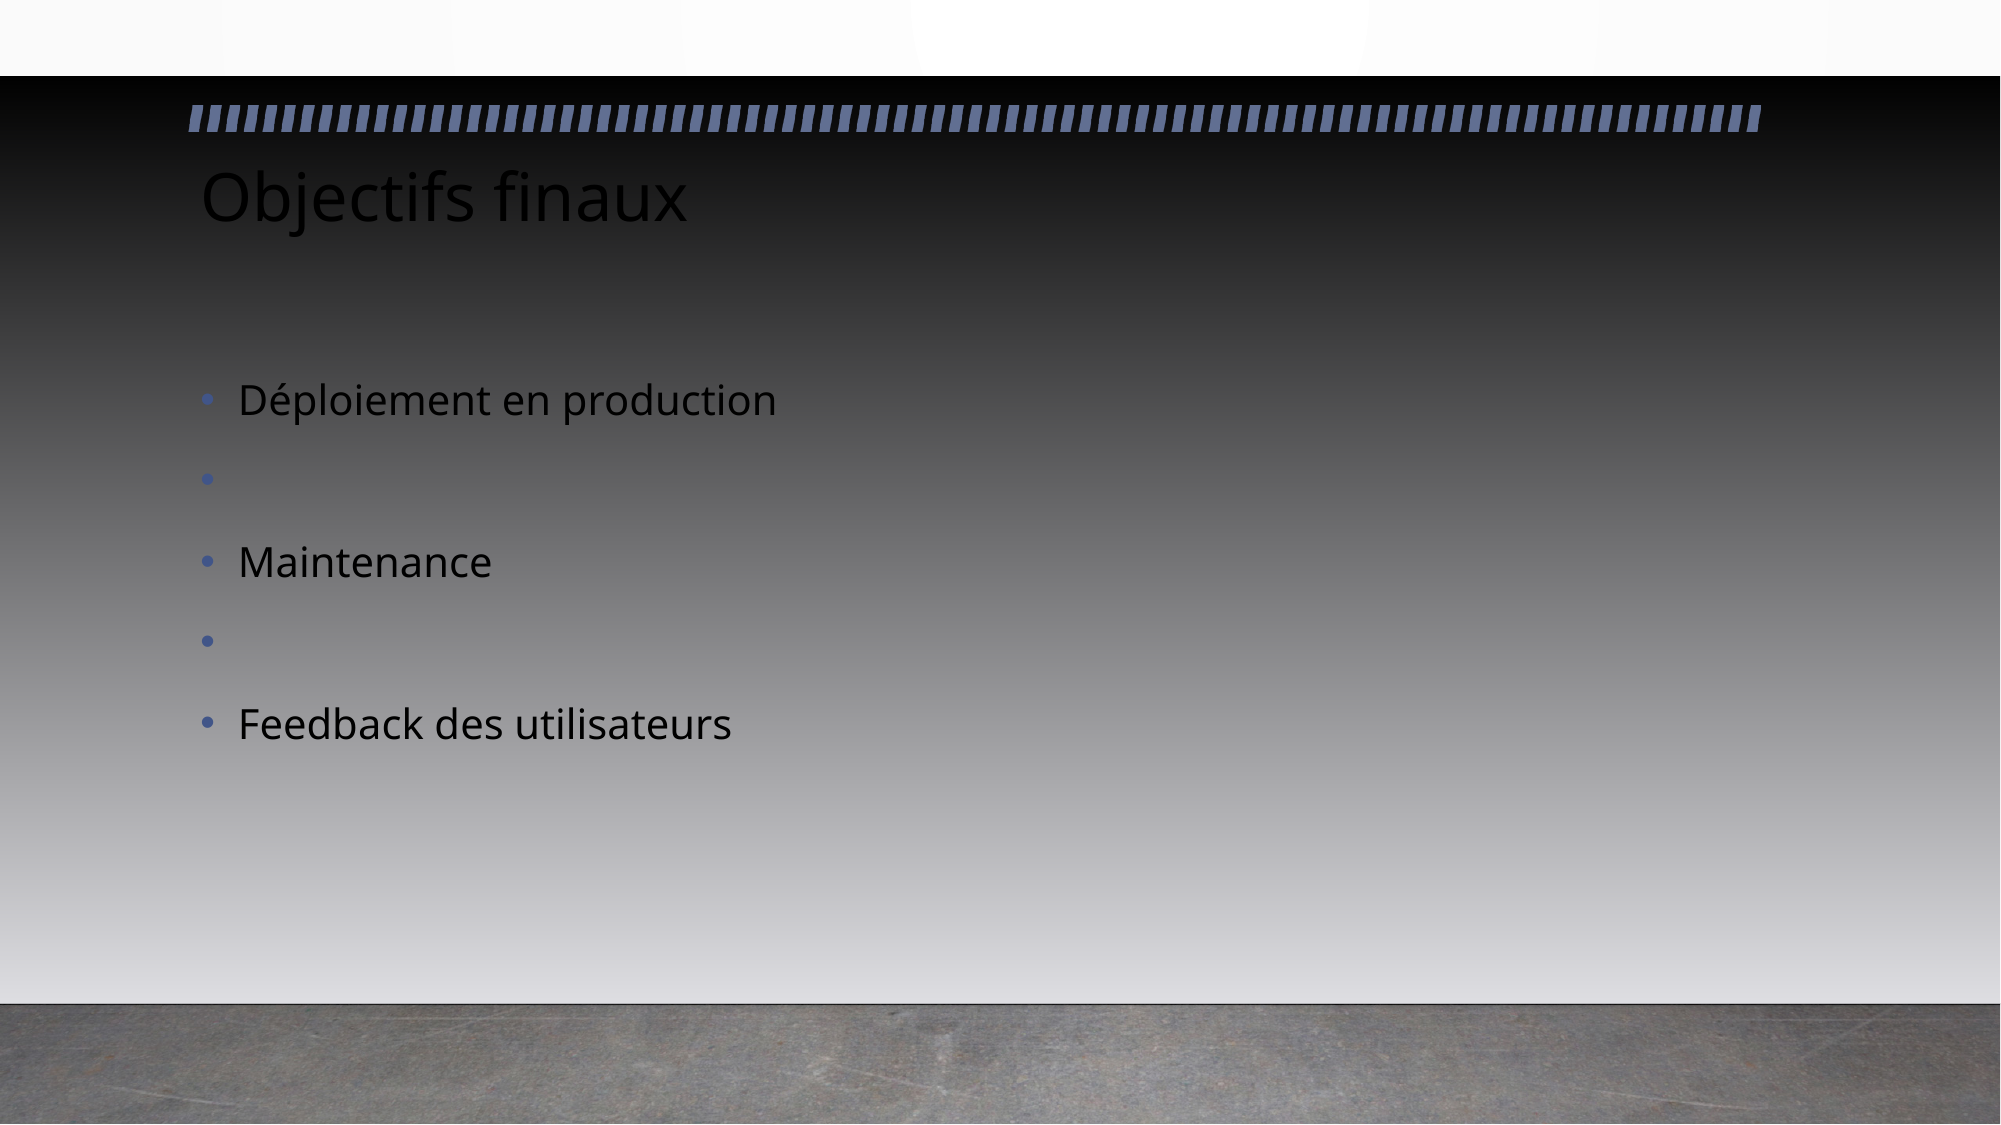

# Objectifs finaux
Déploiement en production
Maintenance
Feedback des utilisateurs